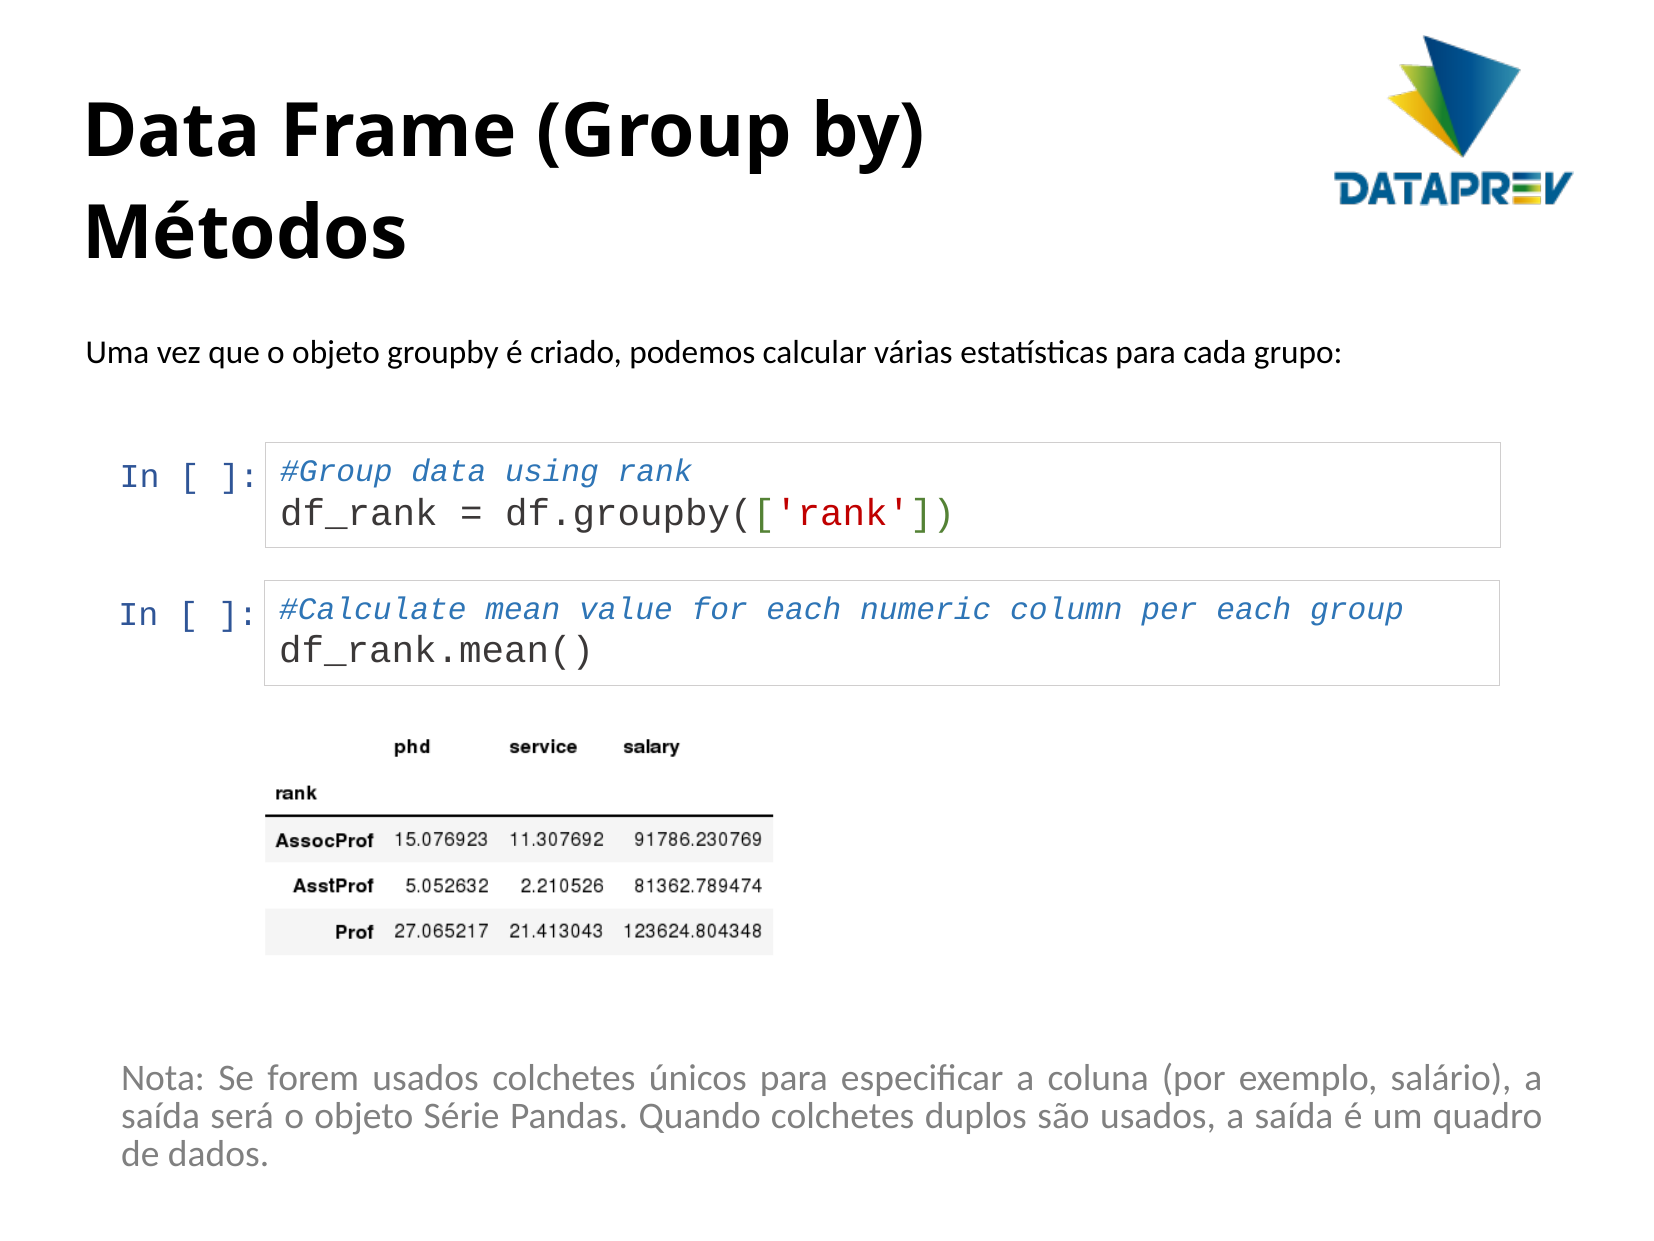

# Data Frame (Group by) Métodos
Uma vez que o objeto groupby é criado, podemos calcular várias estatísticas para cada grupo:
 In [ ]:
#Group data using rank
df_rank = df.groupby(['rank'])
 In [ ]:
#Calculate mean value for each numeric column per each group
df_rank.mean()
Nota: Se forem usados colchetes únicos para especificar a coluna (por exemplo, salário), a saída será o objeto Série Pandas. Quando colchetes duplos são usados, a saída é um quadro de dados.